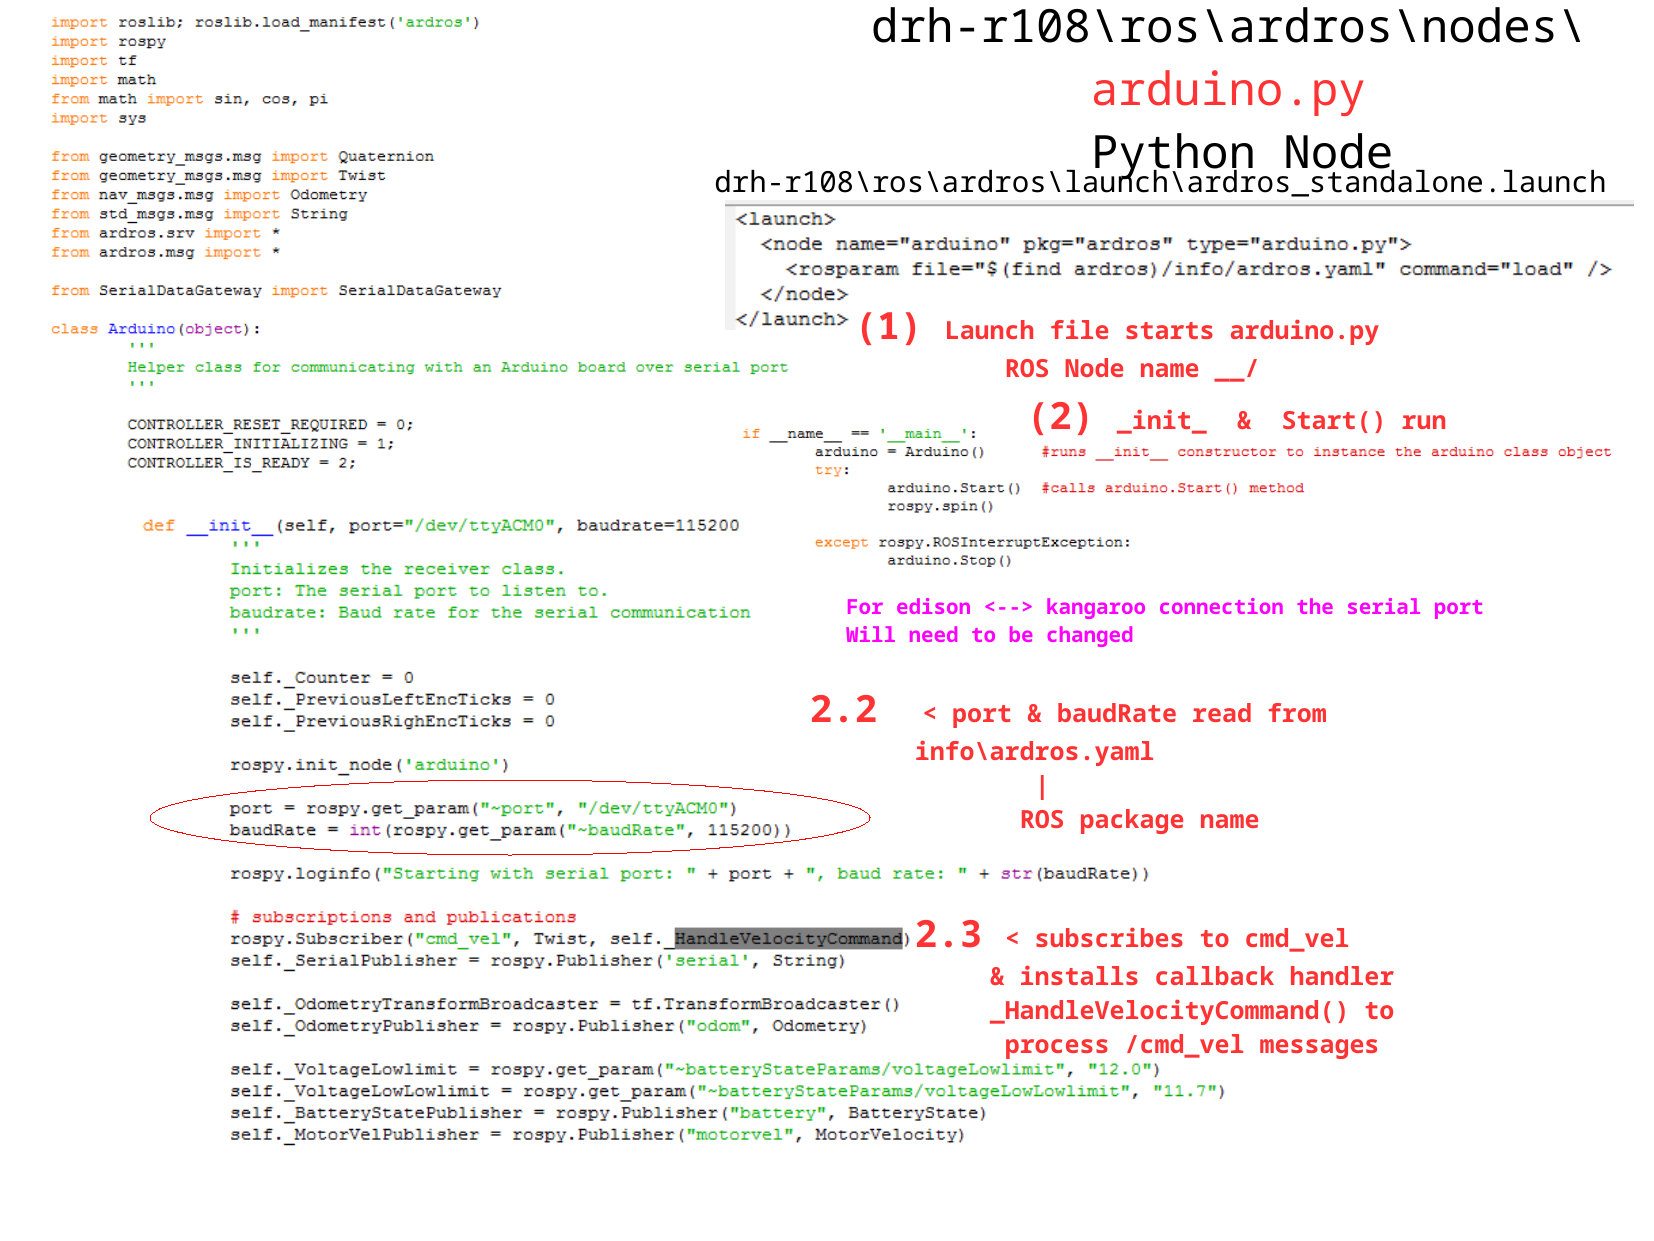

# drh-r108\ros\ardros\nodes\ arduino.py Python Node
drh-r108\ros\ardros\launch\ardros_standalone.launch
(1) Launch file starts arduino.py
 ROS Node name __/
(2) _init_ & Start() run
For edison <--> kangaroo connection the serial port
Will need to be changed
2.2 < port & baudRate read from
 info\ardros.yaml
 |
 ROS package name
2.3 < subscribes to cmd_vel
 & installs callback handler
 _HandleVelocityCommand() to
 process /cmd_vel messages